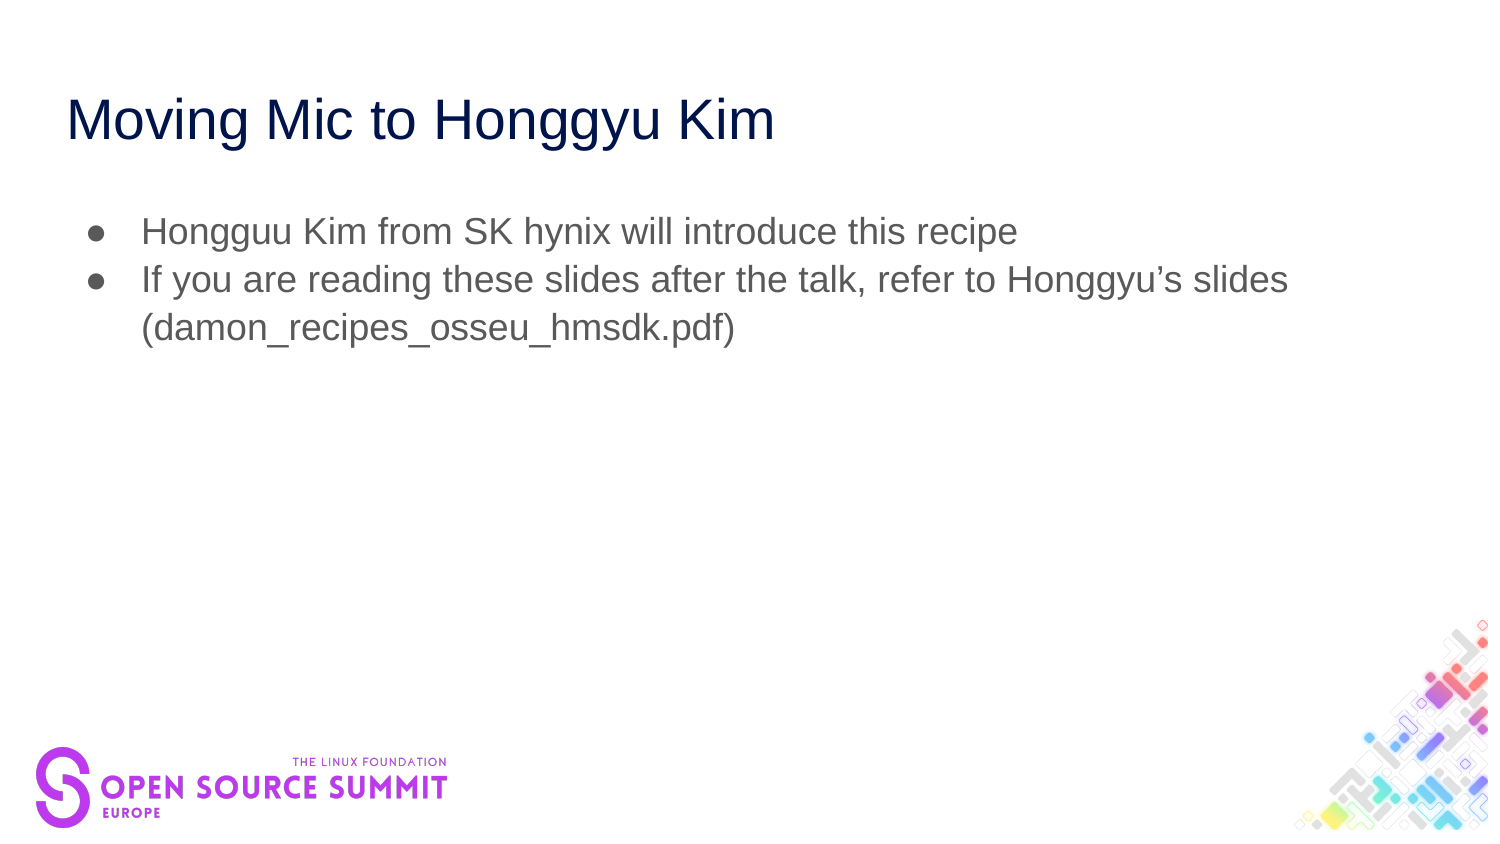

# Moving Mic to Honggyu Kim
Hongguu Kim from SK hynix will introduce this recipe
If you are reading these slides after the talk, refer to Honggyu’s slides (damon_recipes_osseu_hmsdk.pdf)